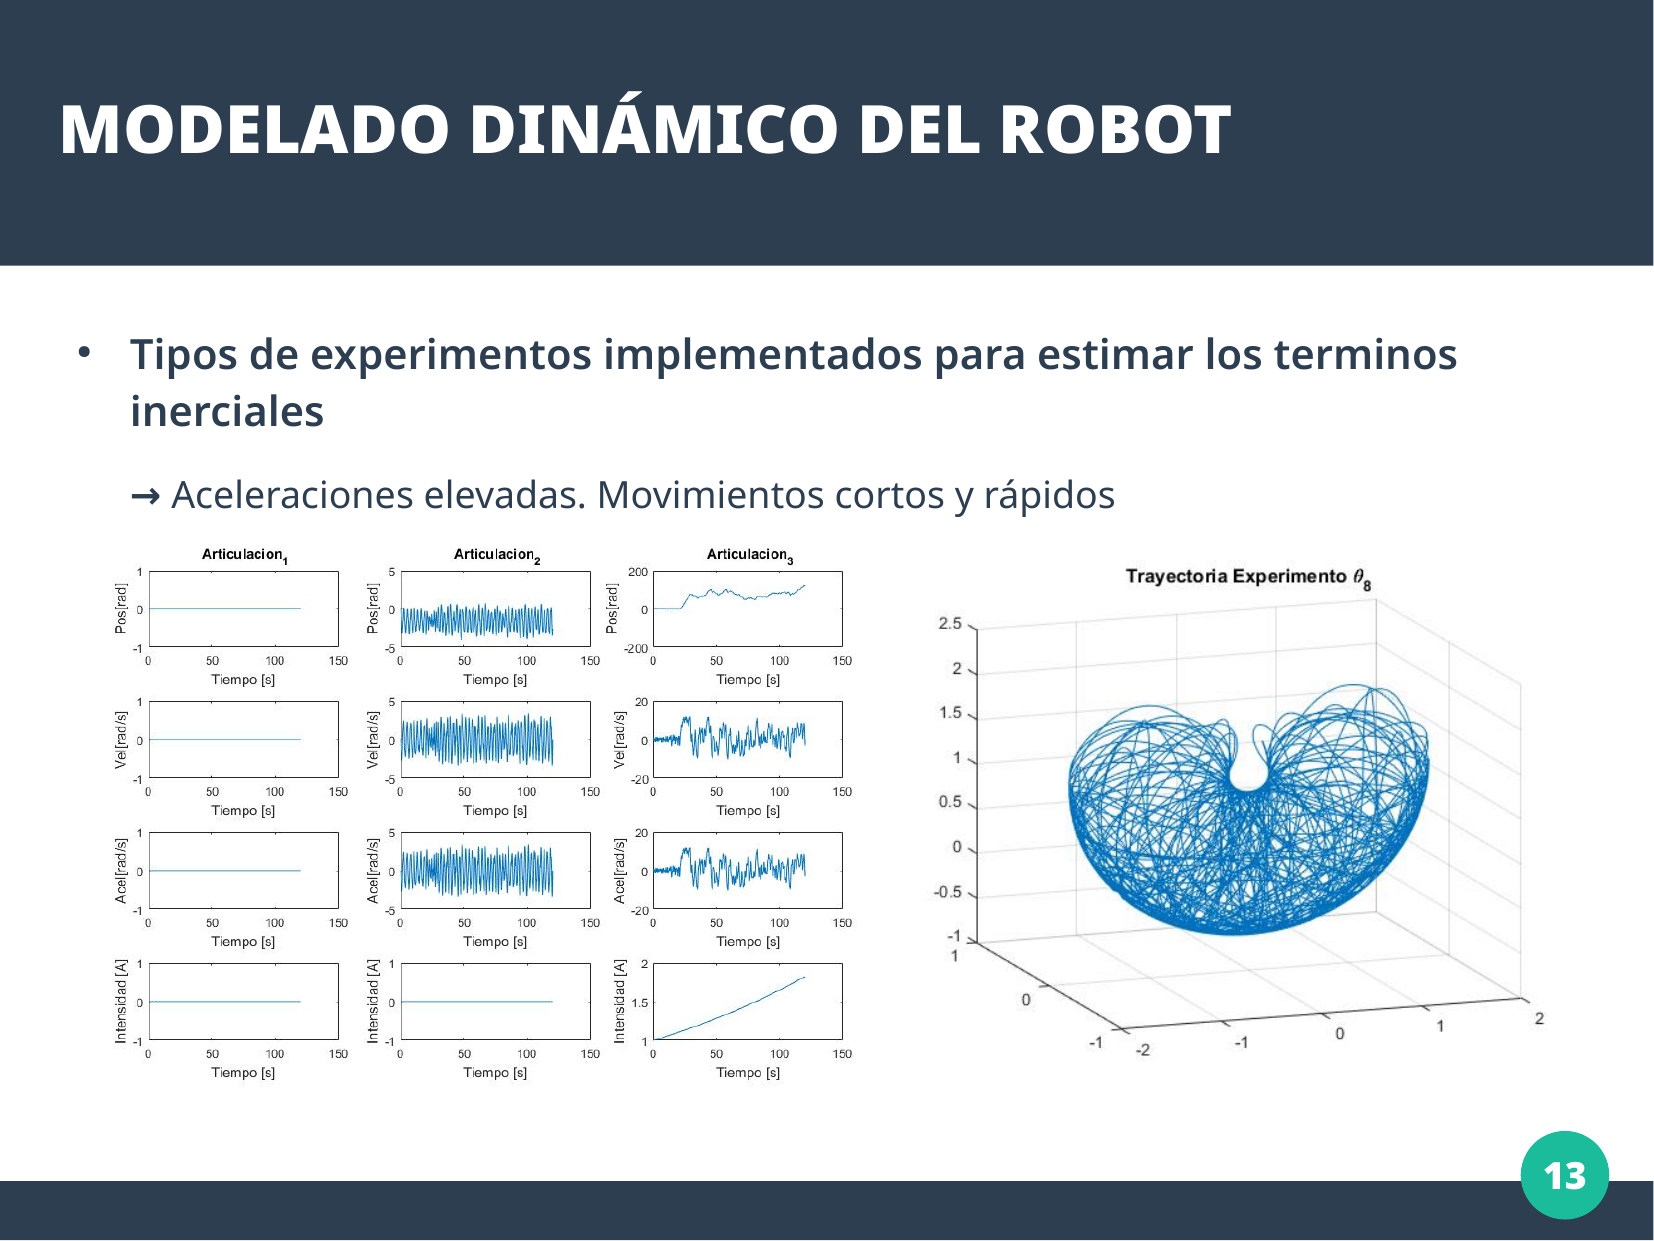

# MODELADO DINÁMICO DEL ROBOT
Tipos de experimentos implementados para estimar los terminos inerciales
→ Aceleraciones elevadas. Movimientos cortos y rápidos
13